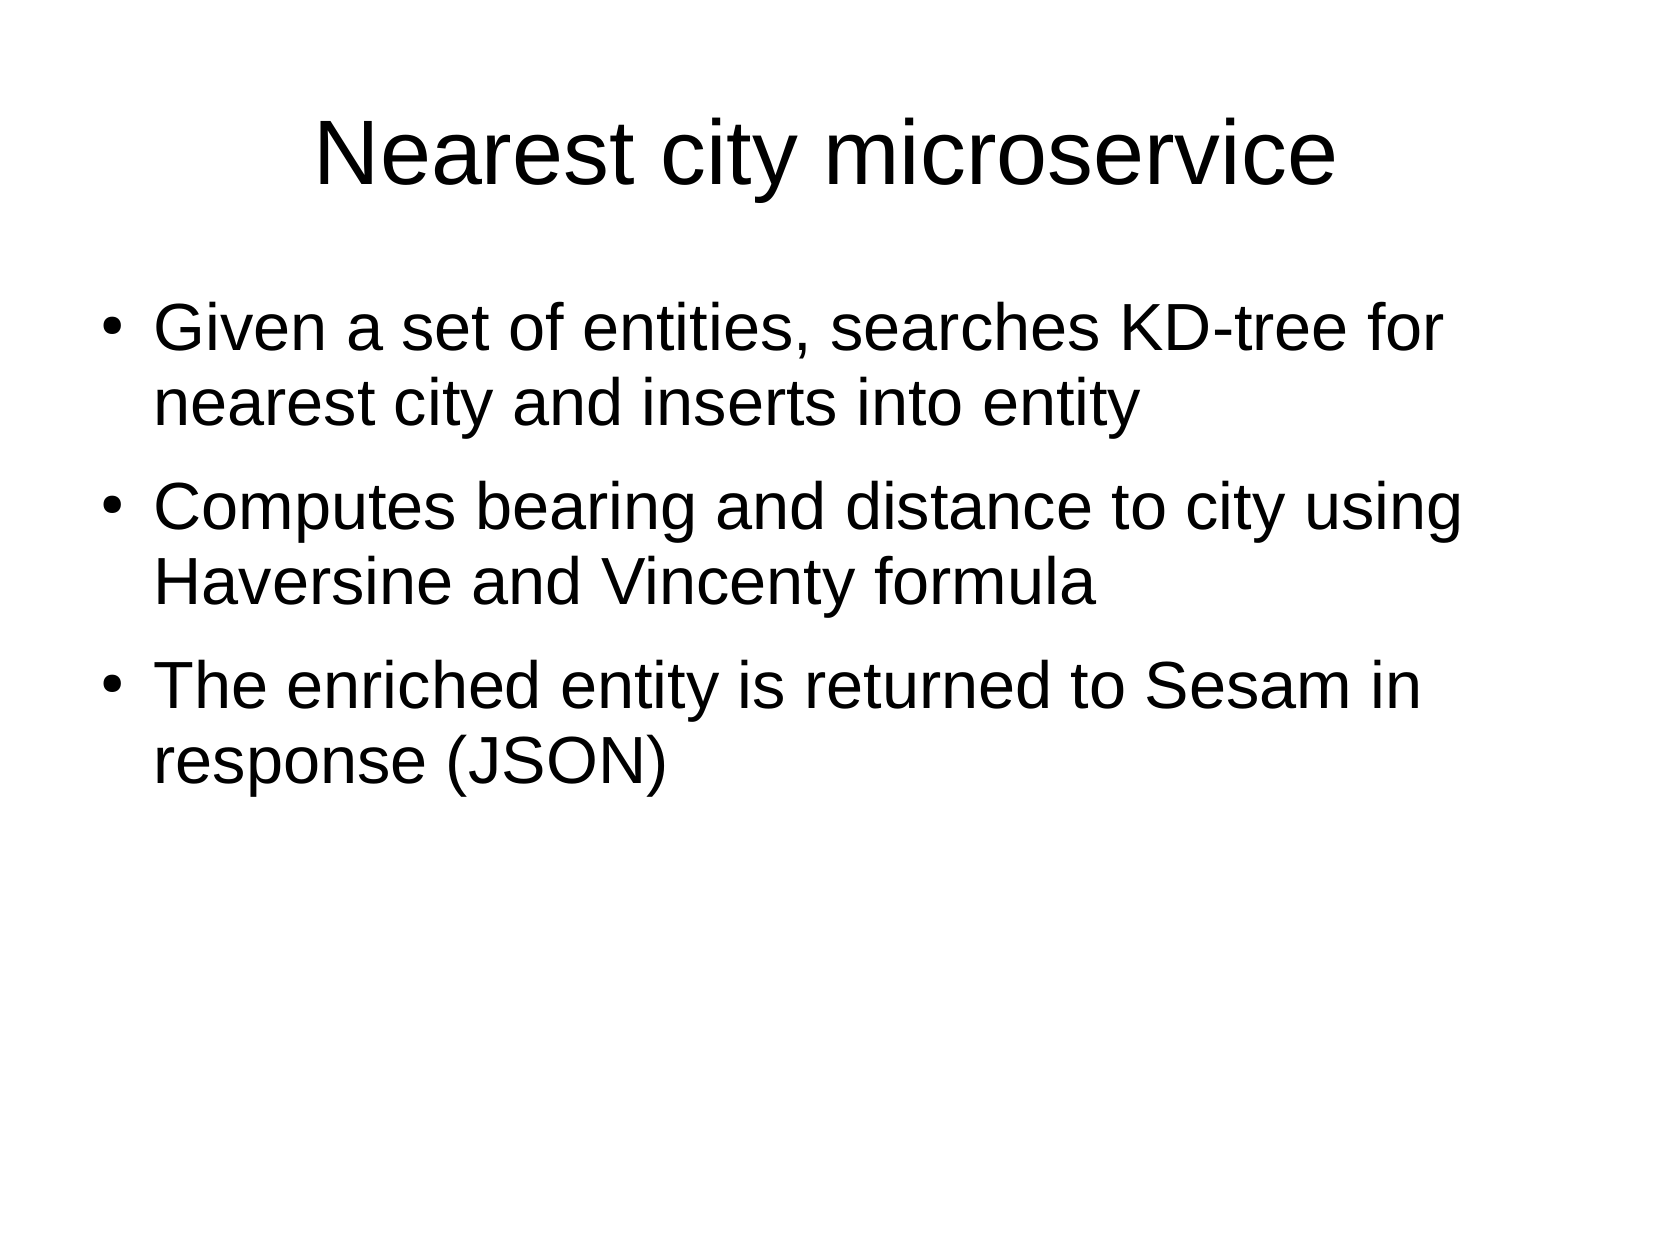

# Nearest city microservice
Given a set of entities, searches KD-tree for nearest city and inserts into entity
Computes bearing and distance to city using Haversine and Vincenty formula
The enriched entity is returned to Sesam in response (JSON)